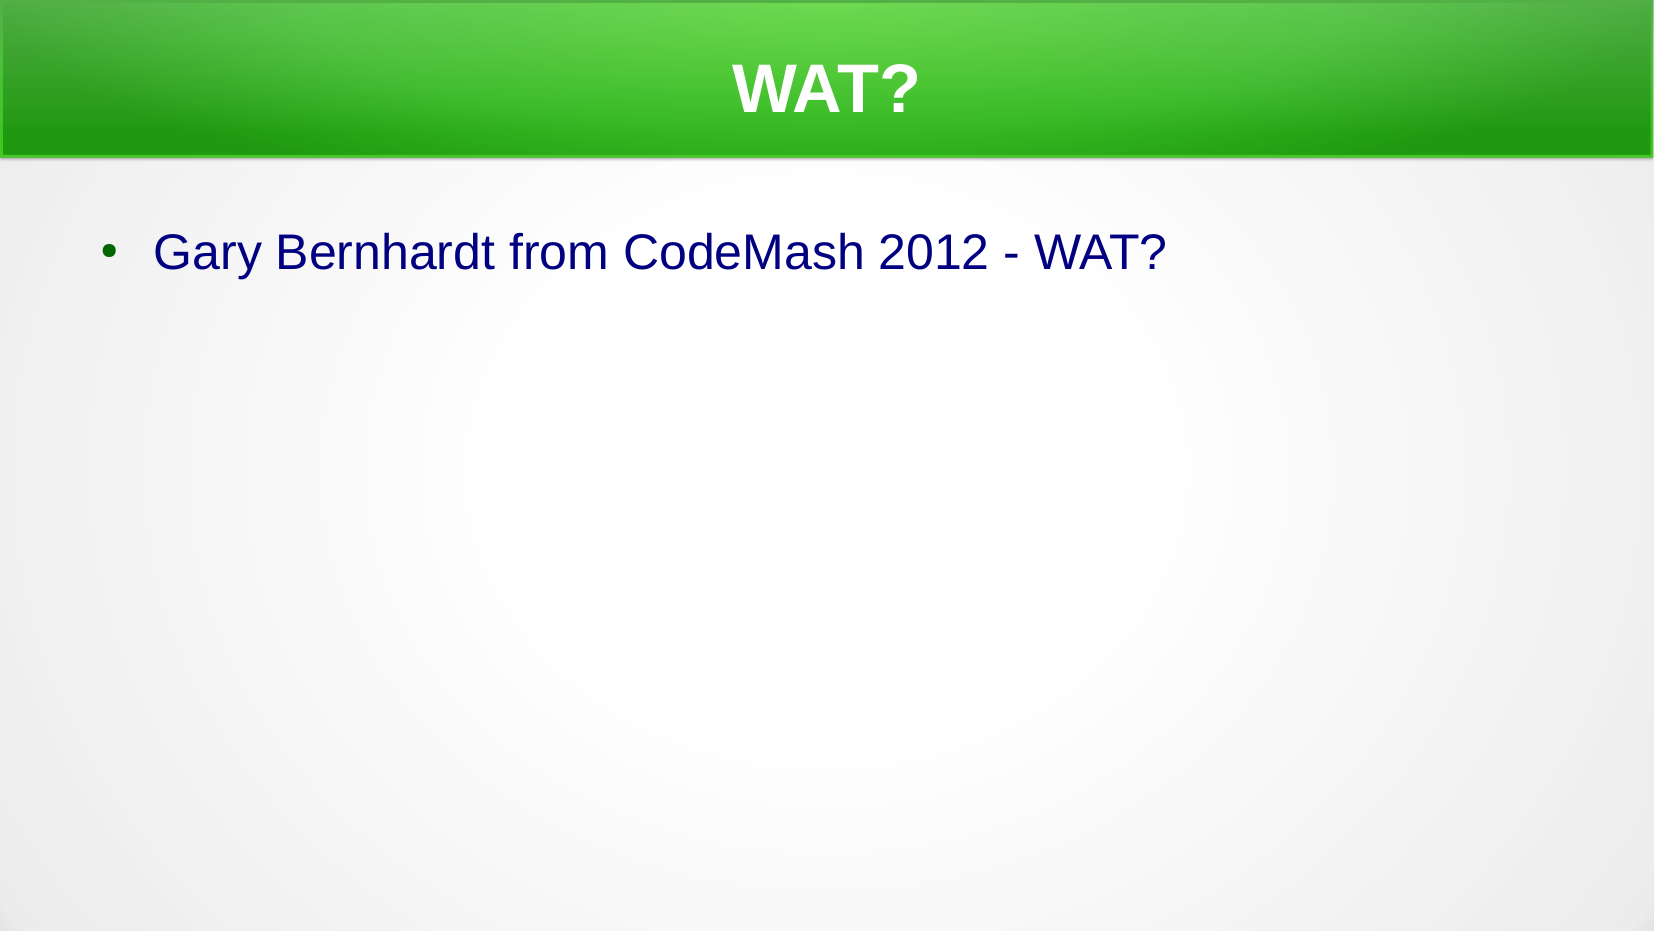

# WAT?
Gary Bernhardt from CodeMash 2012 - WAT?